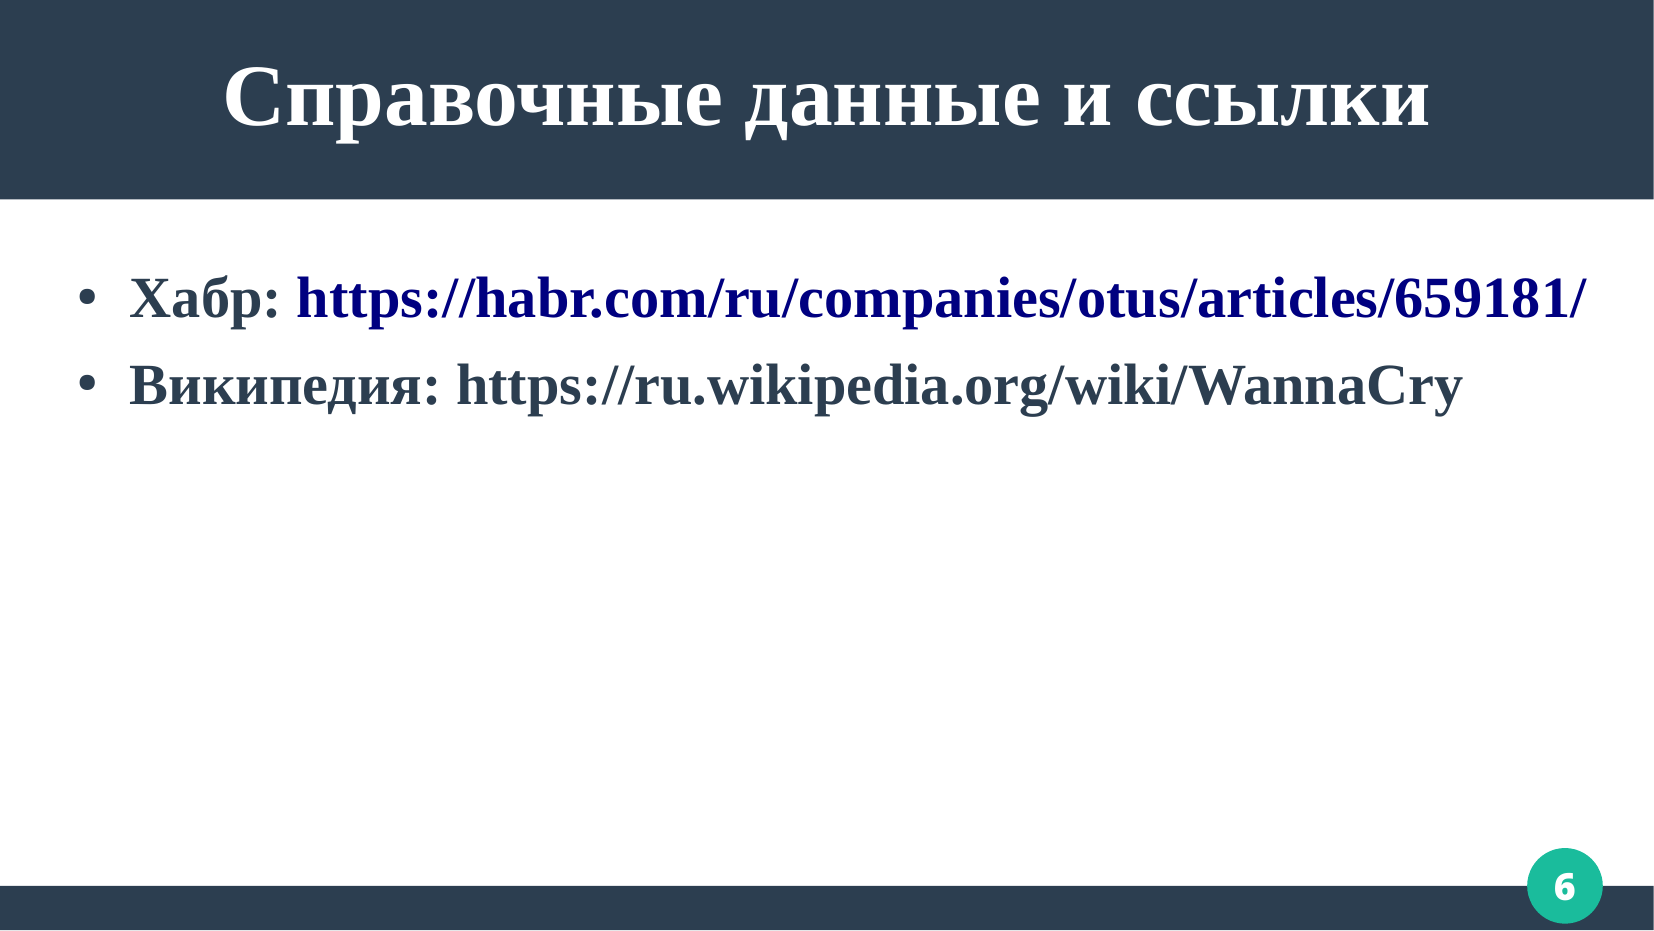

# Справочные данные и ссылки
Хабр: https://habr.com/ru/companies/otus/articles/659181/
Википедия: https://ru.wikipedia.org/wiki/WannaCry